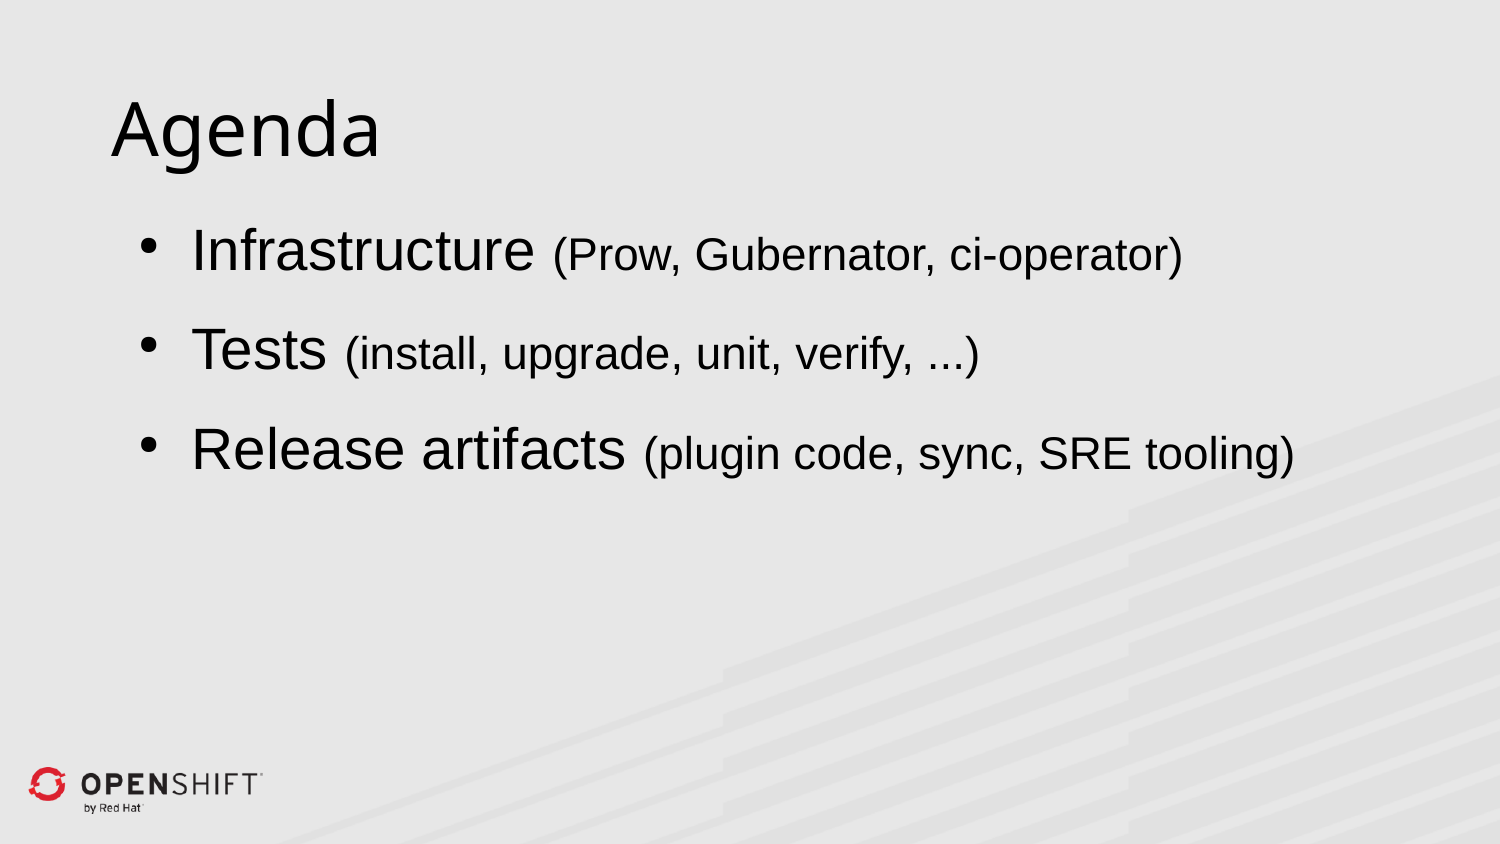

Agenda
# Infrastructure (Prow, Gubernator, ci-operator)
Tests (install, upgrade, unit, verify, ...)
Release artifacts (plugin code, sync, SRE tooling)